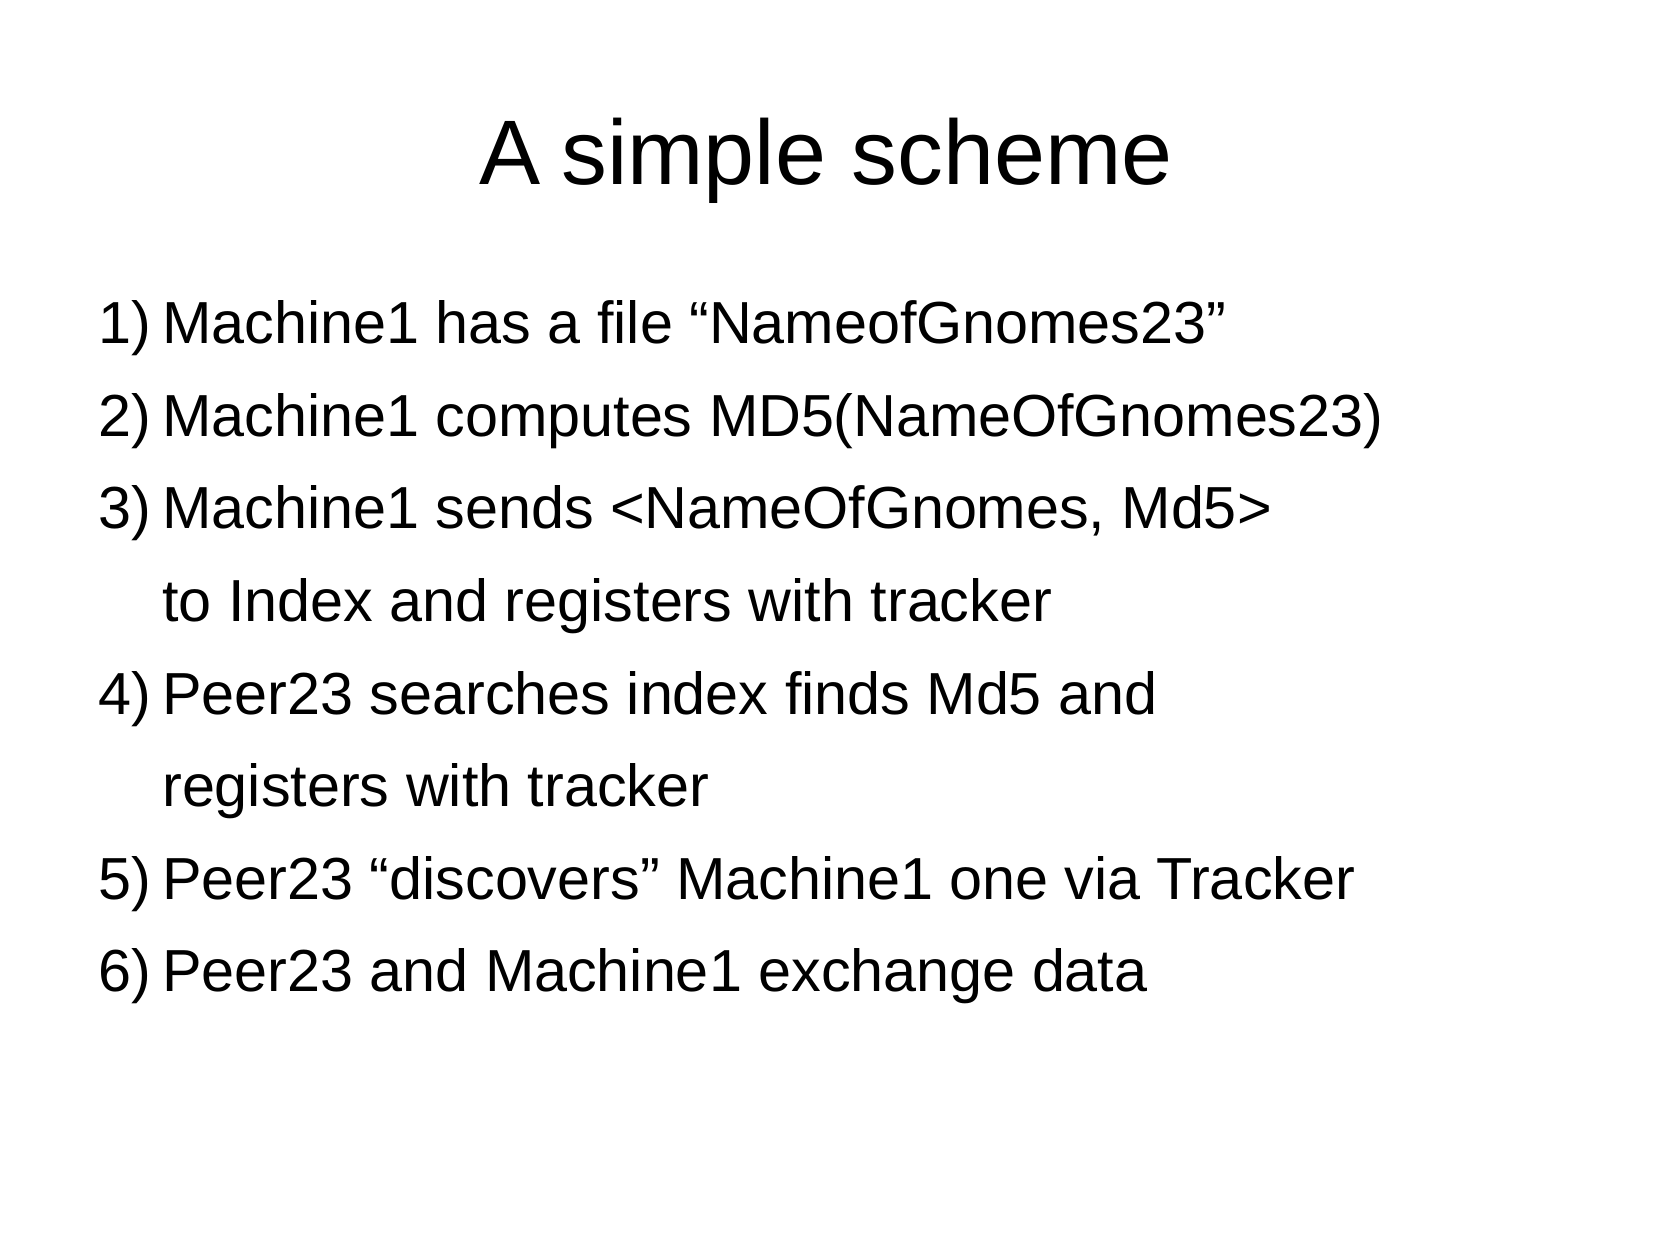

# A simple scheme
 Machine1 has a file “NameofGnomes23”
 Machine1 computes MD5(NameOfGnomes23)
 Machine1 sends <NameOfGnomes, Md5>
 to Index and registers with tracker
 Peer23 searches index finds Md5 and
 registers with tracker
 Peer23 “discovers” Machine1 one via Tracker
 Peer23 and Machine1 exchange data